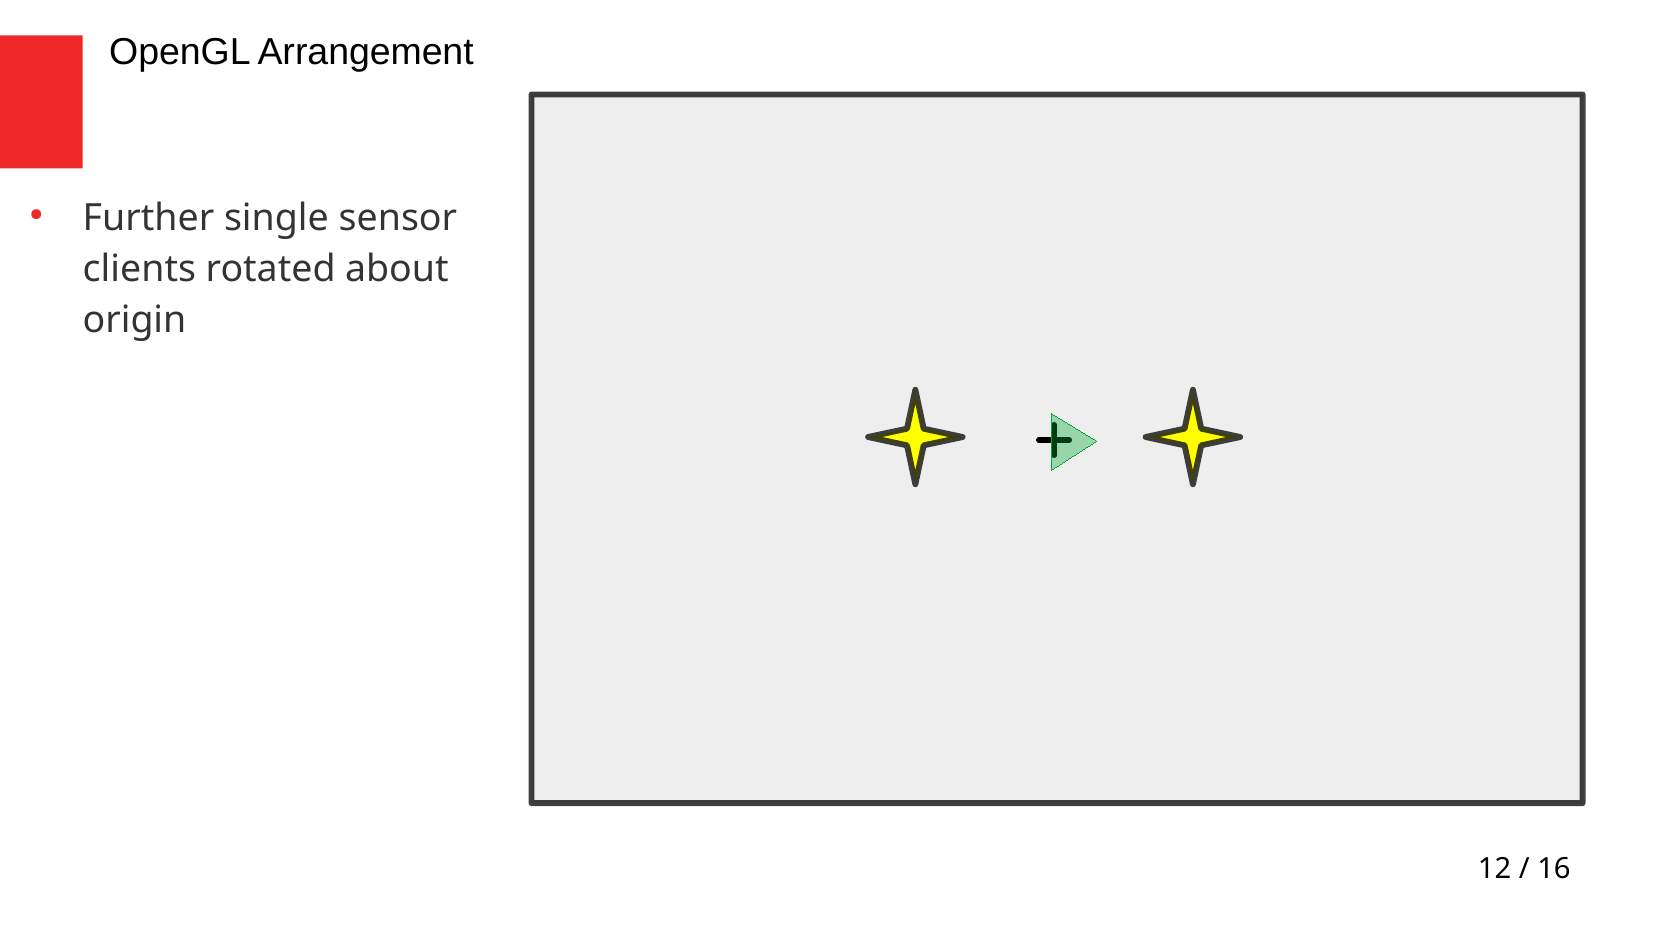

OpenGL Arrangement
# Further single sensor clients rotated about origin
12